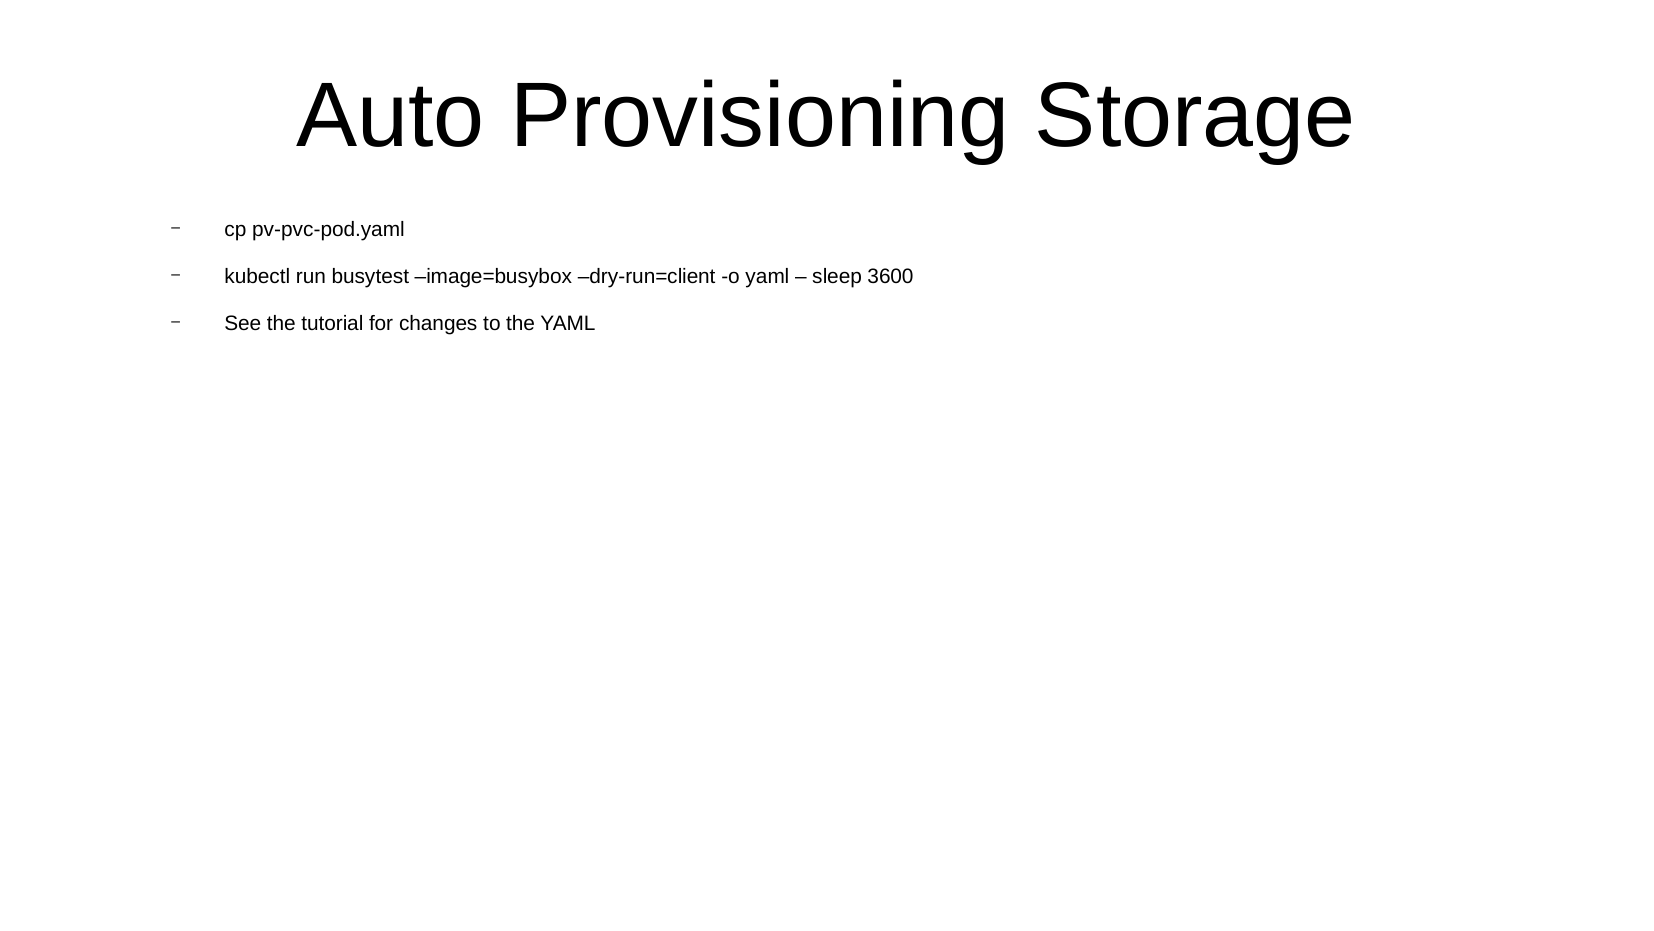

# Auto Provisioning Storage
cp pv-pvc-pod.yaml
kubectl run busytest –image=busybox –dry-run=client -o yaml – sleep 3600
See the tutorial for changes to the YAML